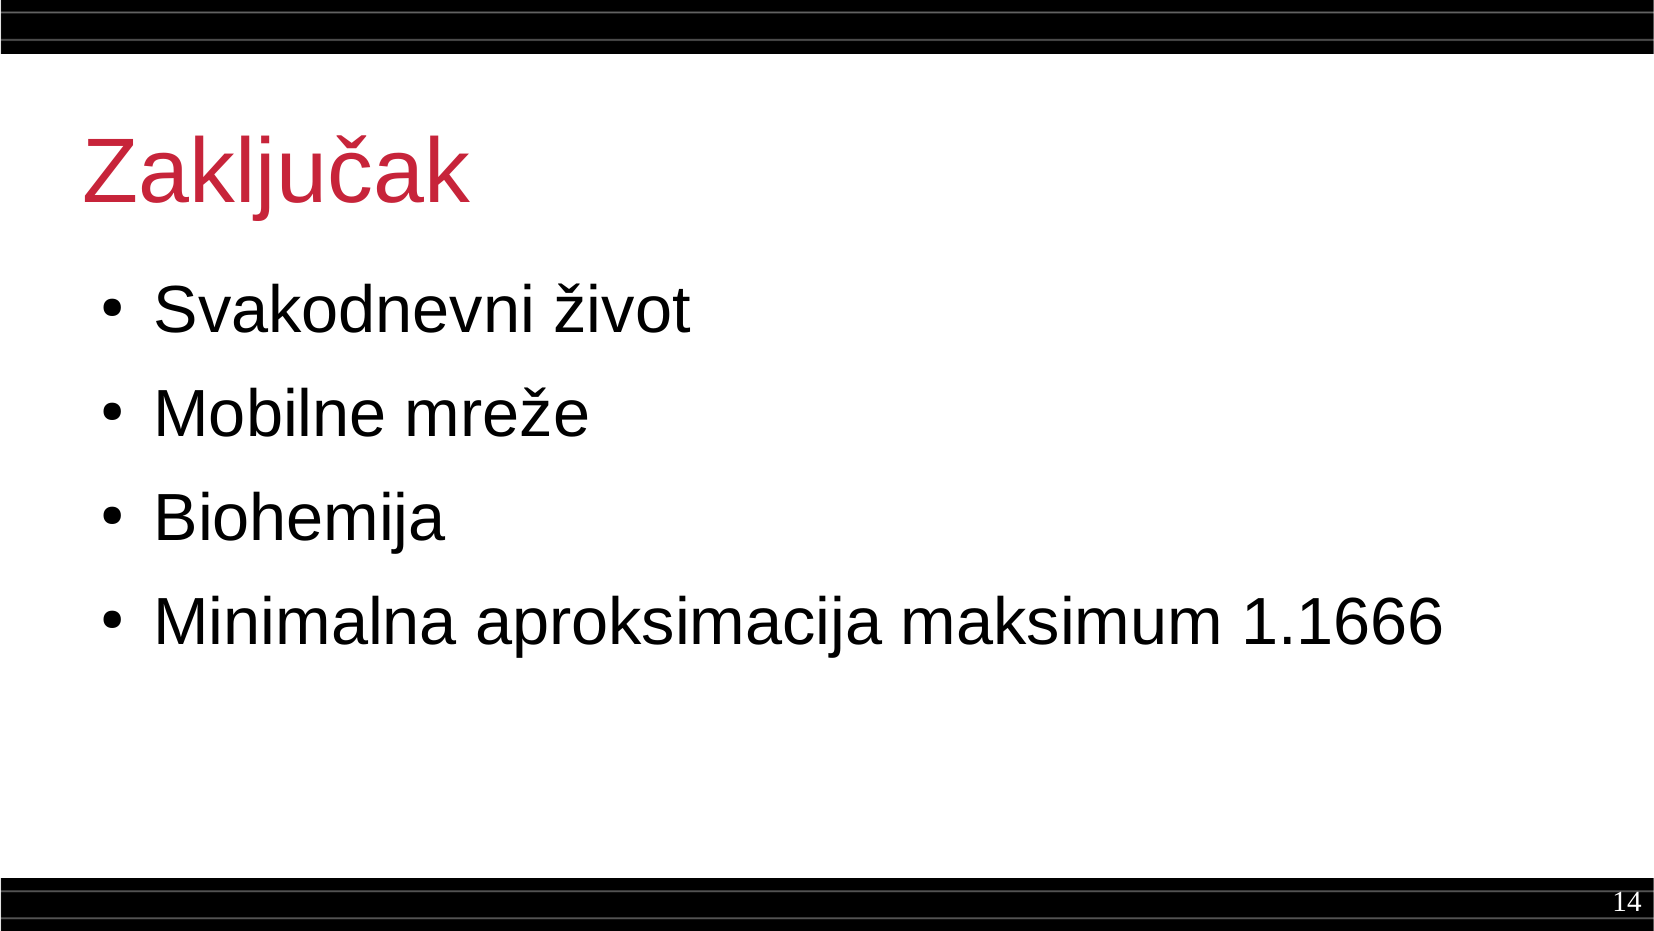

# Zaključak
Svakodnevni život
Mobilne mreže
Biohemija
Minimalna aproksimacija maksimum 1.1666